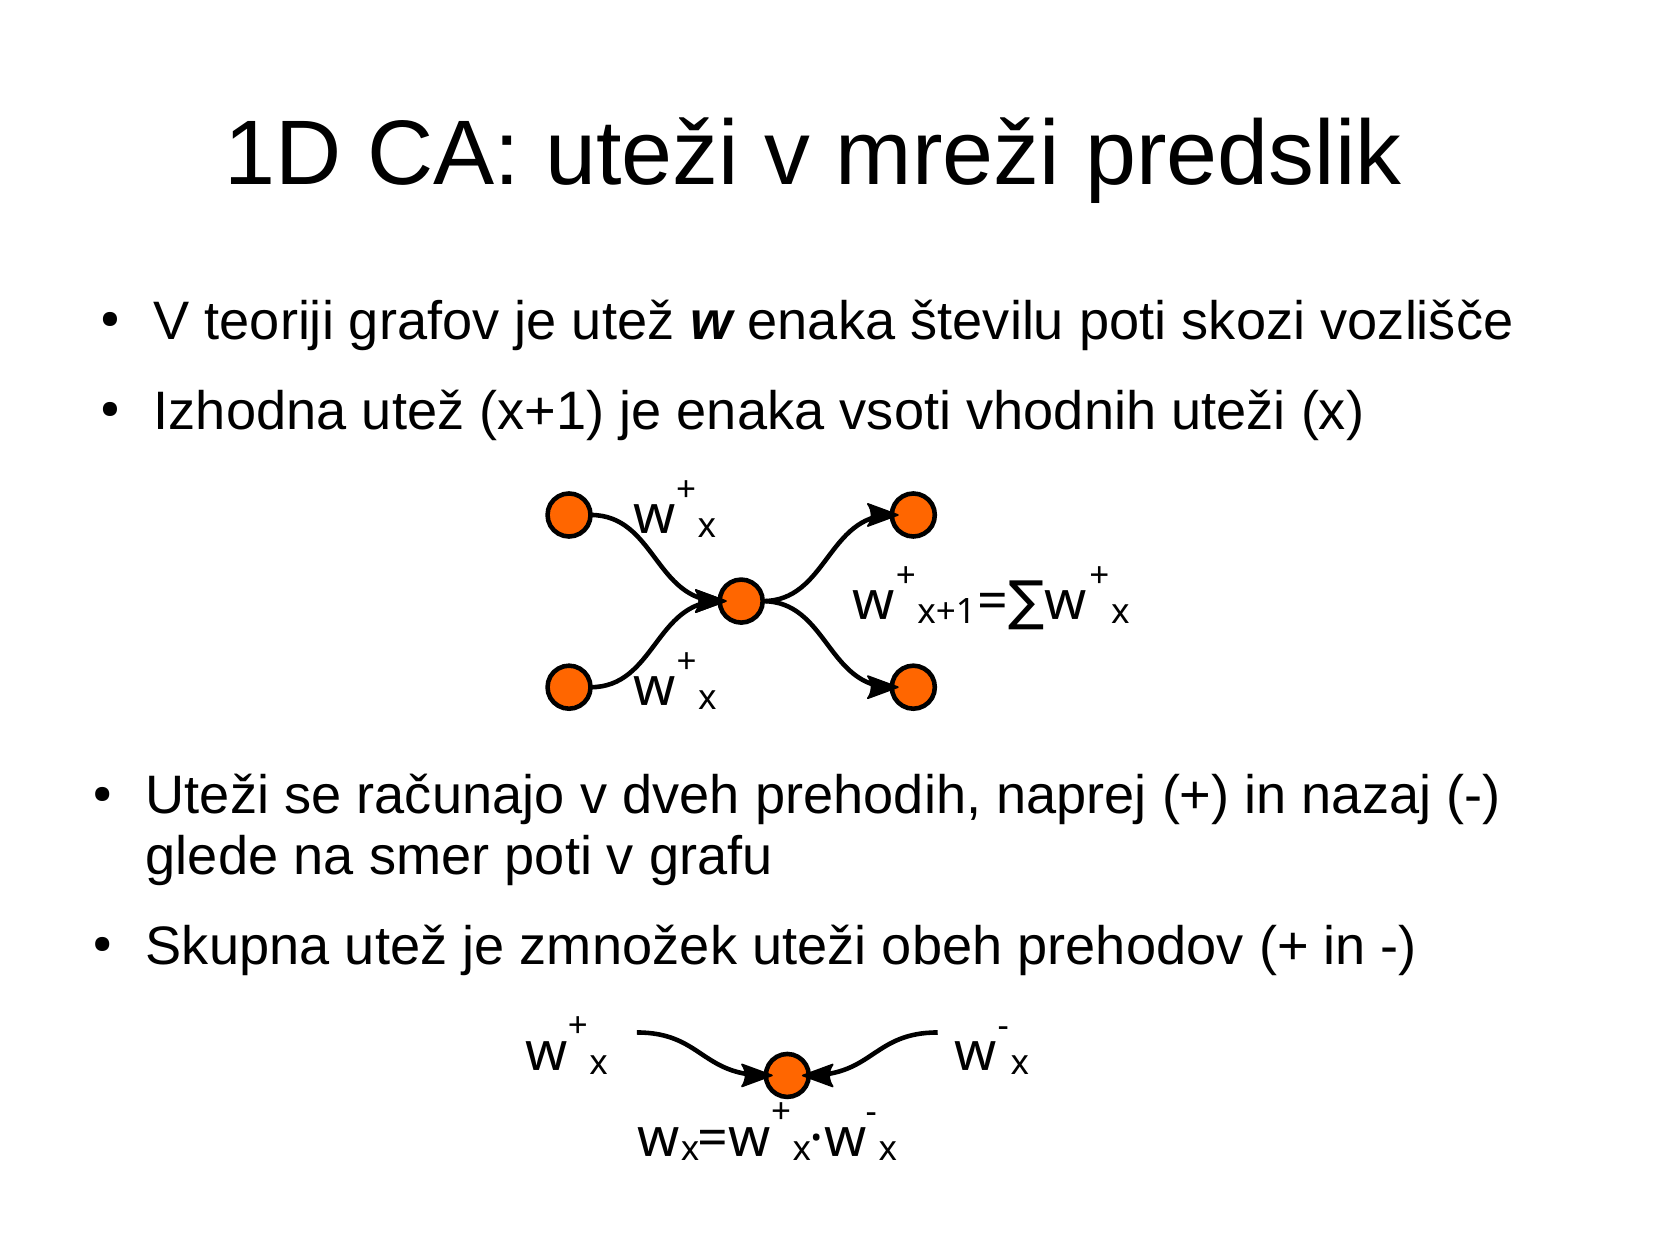

# 1D CA: uteži v mreži predslik
V teoriji grafov je utež w enaka številu poti skozi vozlišče
Izhodna utež (x+1) je enaka vsoti vhodnih uteži (x)
Uteži se računajo v dveh prehodih, naprej (+) in nazaj (-) glede na smer poti v grafu
Skupna utež je zmnožek uteži obeh prehodov (+ in -)